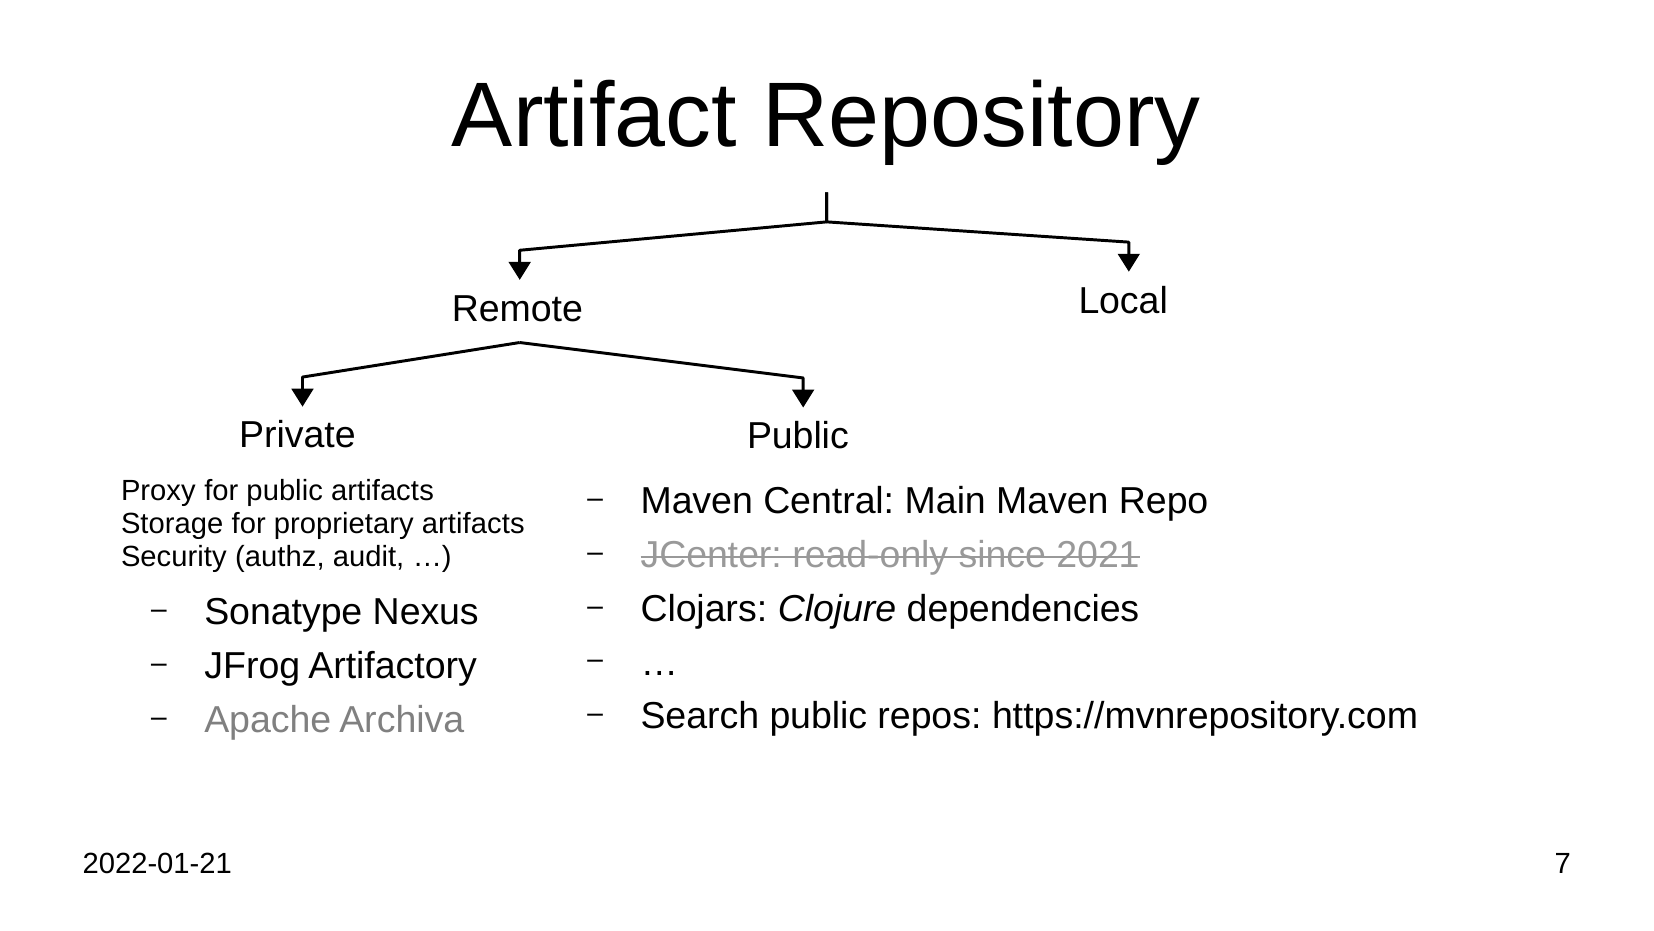

# Artifact Repository
Local
Remote
Private
Public
Proxy for public artifacts
Storage for proprietary artifacts
Security (authz, audit, …)
Maven Central: Main Maven Repo
JCenter: read-only since 2021
Clojars: Clojure dependencies
…
Search public repos: https://mvnrepository.com
Sonatype Nexus
JFrog Artifactory
Apache Archiva
2022-01-21
7